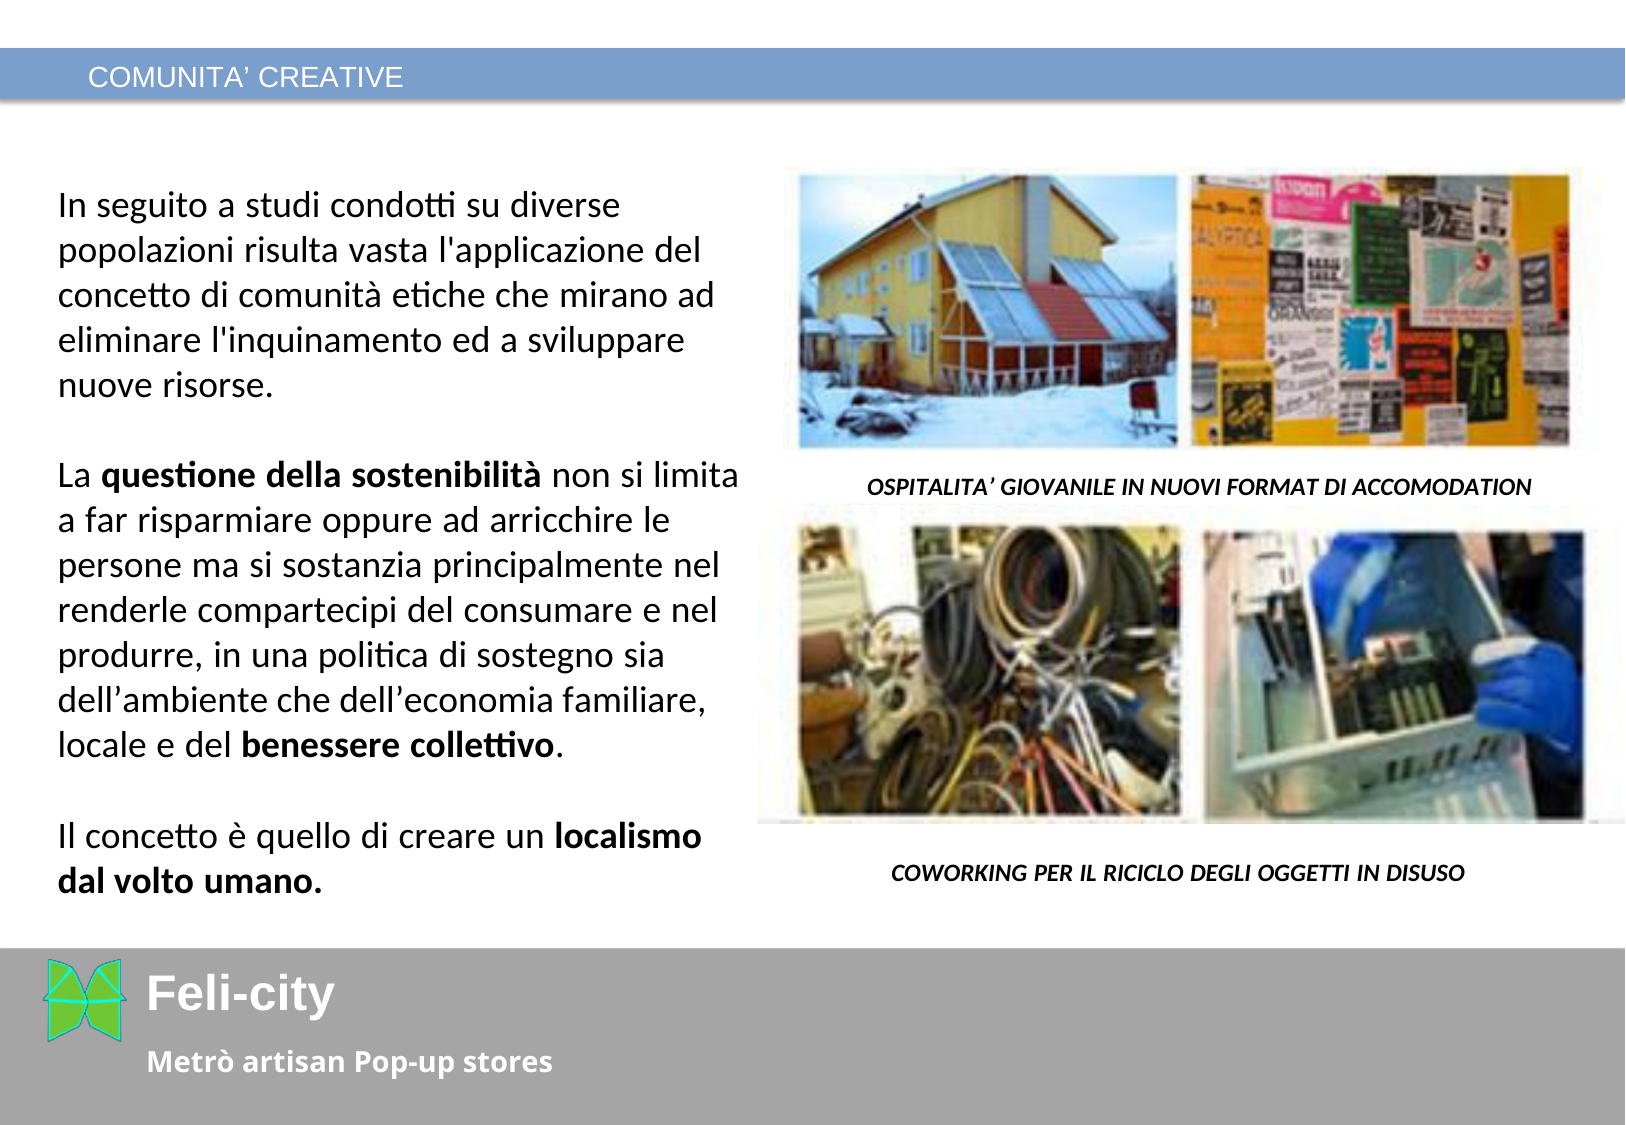

COMUNITA’ CREATIVE
In seguito a studi condotti su diverse popolazioni risulta vasta l'applicazione del concetto di comunità etiche che mirano ad eliminare l'inquinamento ed a sviluppare nuove risorse.
La questione della sostenibilità non si limita a far risparmiare oppure ad arricchire le persone ma si sostanzia principalmente nel renderle compartecipi del consumare e nel produrre, in una politica di sostegno sia dell’ambiente che dell’economia familiare, locale e del benessere collettivo.
Il concetto è quello di creare un localismo dal volto umano.
OSPITALITA’ GIOVANILE IN NUOVI FORMAT DI ACCOMODATION
COWORKING PER IL RICICLO DEGLI OGGETTI IN DISUSO
Feli-city
Laboratori per il community sharing artisan design
Feli-city
Metrò artisan Pop-up stores